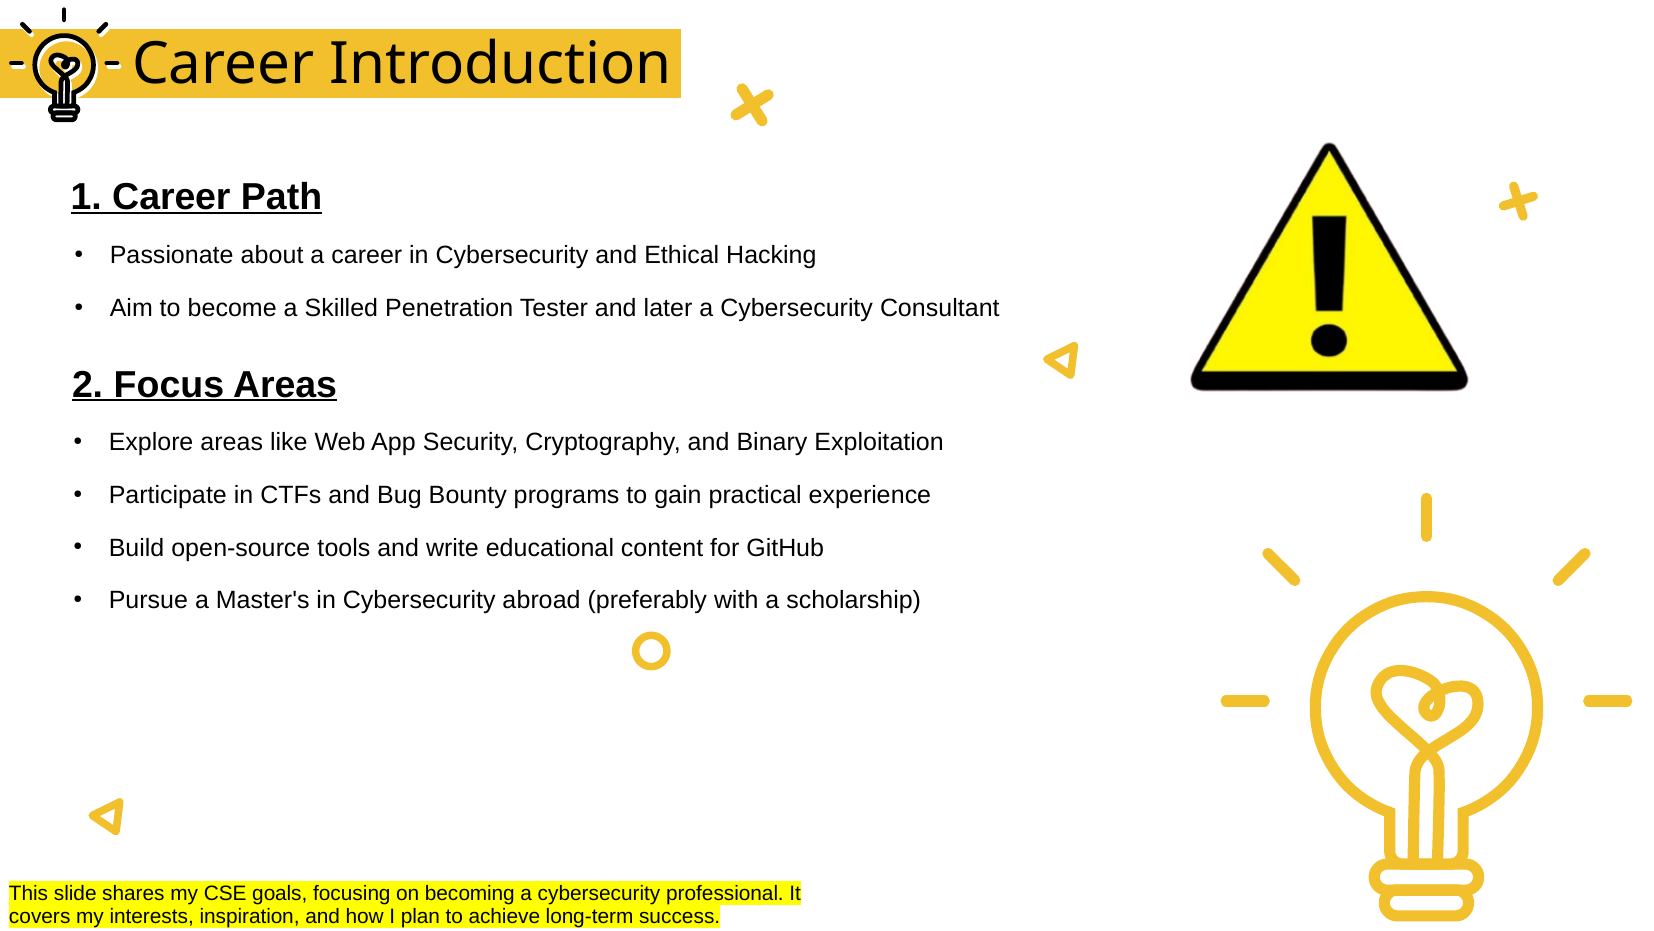

# Career Introduction
1. Career Path
Passionate about a career in Cybersecurity and Ethical Hacking
Aim to become a Skilled Penetration Tester and later a Cybersecurity Consultant
2. Focus Areas
Explore areas like Web App Security, Cryptography, and Binary Exploitation
Participate in CTFs and Bug Bounty programs to gain practical experience
Build open-source tools and write educational content for GitHub
Pursue a Master's in Cybersecurity abroad (preferably with a scholarship)
This slide shares my CSE goals, focusing on becoming a cybersecurity professional. It covers my interests, inspiration, and how I plan to achieve long-term success.